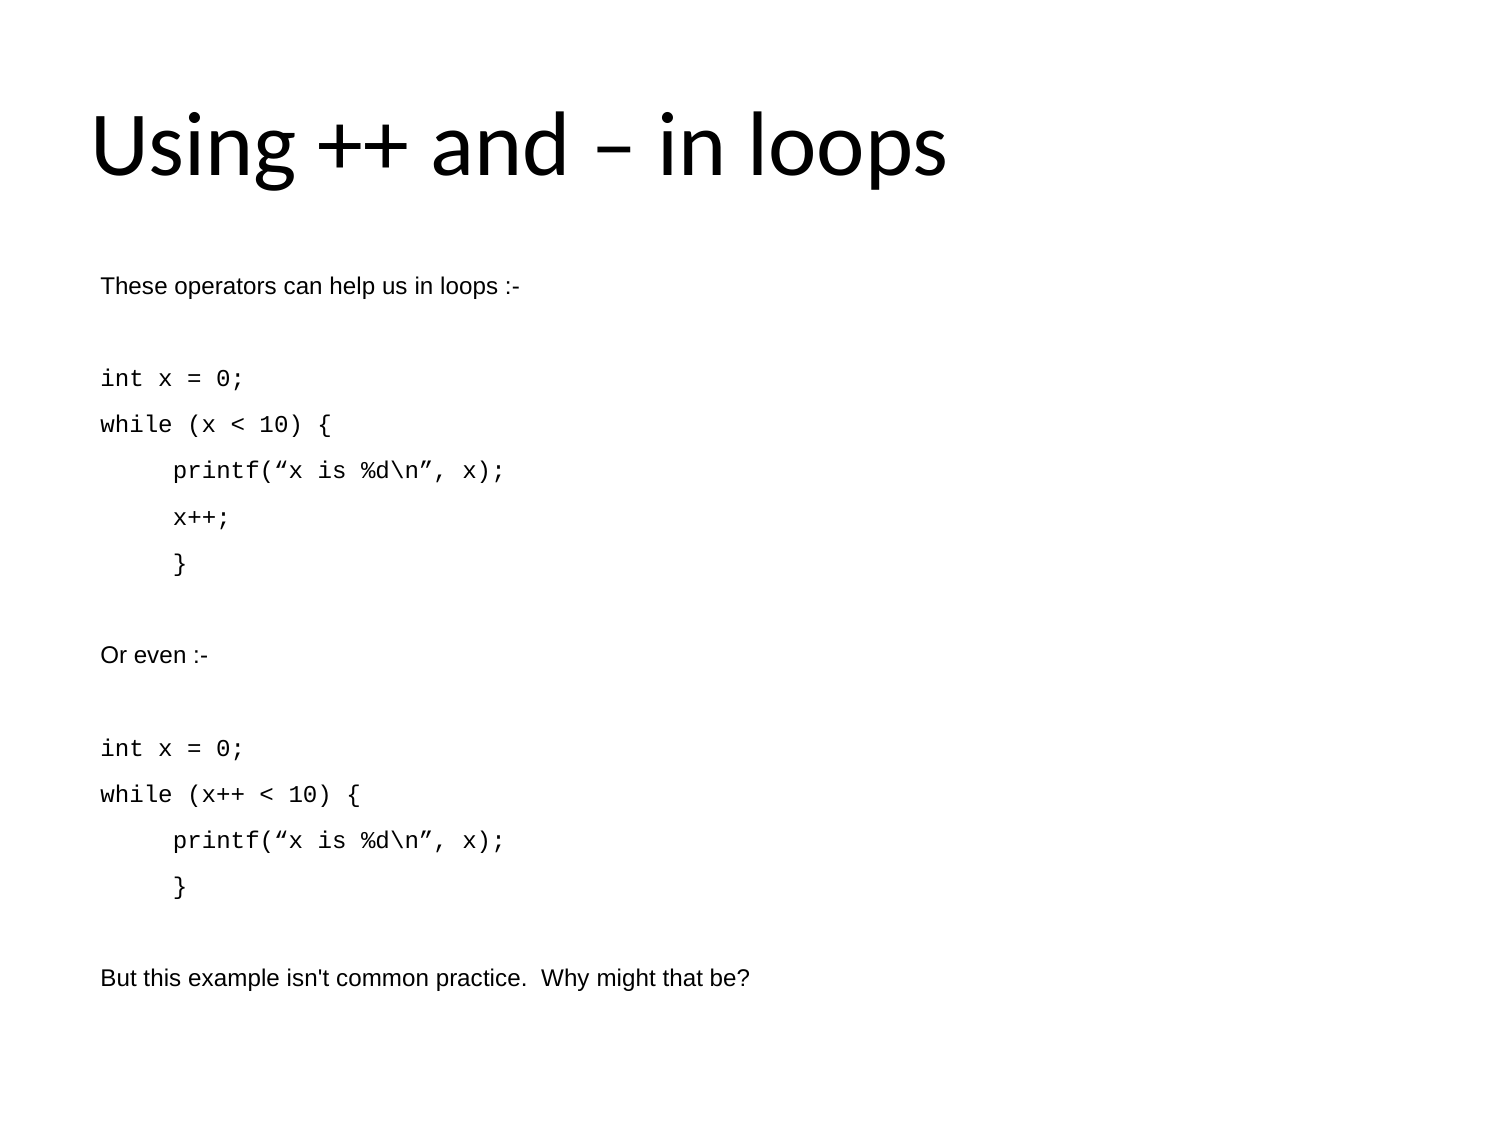

# Using ++ and – in loops
These operators can help us in loops :-
int x = 0;
while (x < 10) {
 printf(“x is %d\n”, x);
 x++;
 }
Or even :-
int x = 0;
while (x++ < 10) {
 printf(“x is %d\n”, x);
 }
But this example isn't common practice. Why might that be?